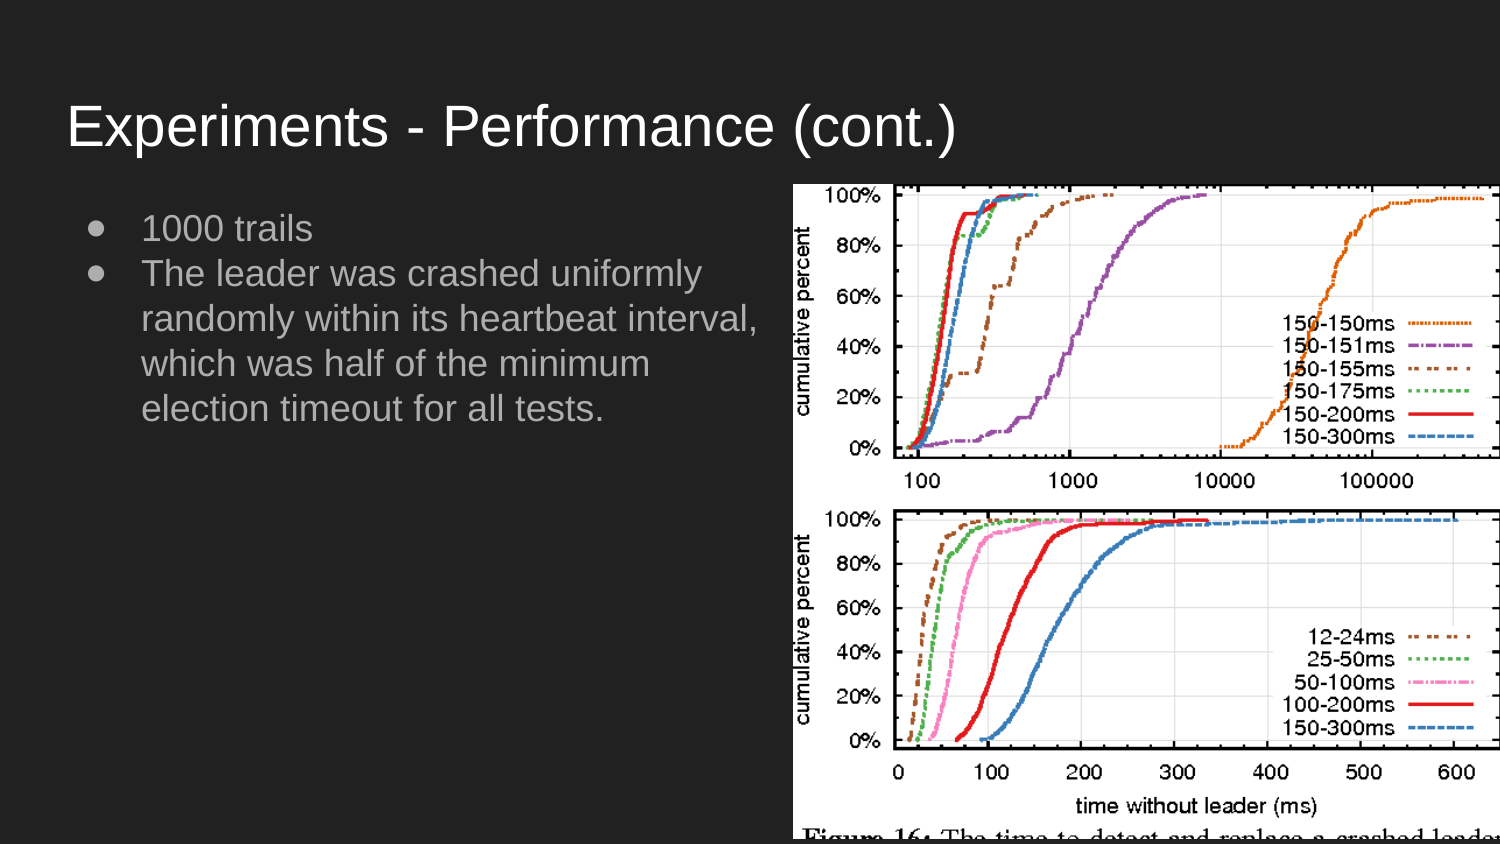

# Experiments - Performance (cont.)
1000 trails
The leader was crashed uniformly randomly within its heartbeat interval, which was half of the minimum election timeout for all tests.